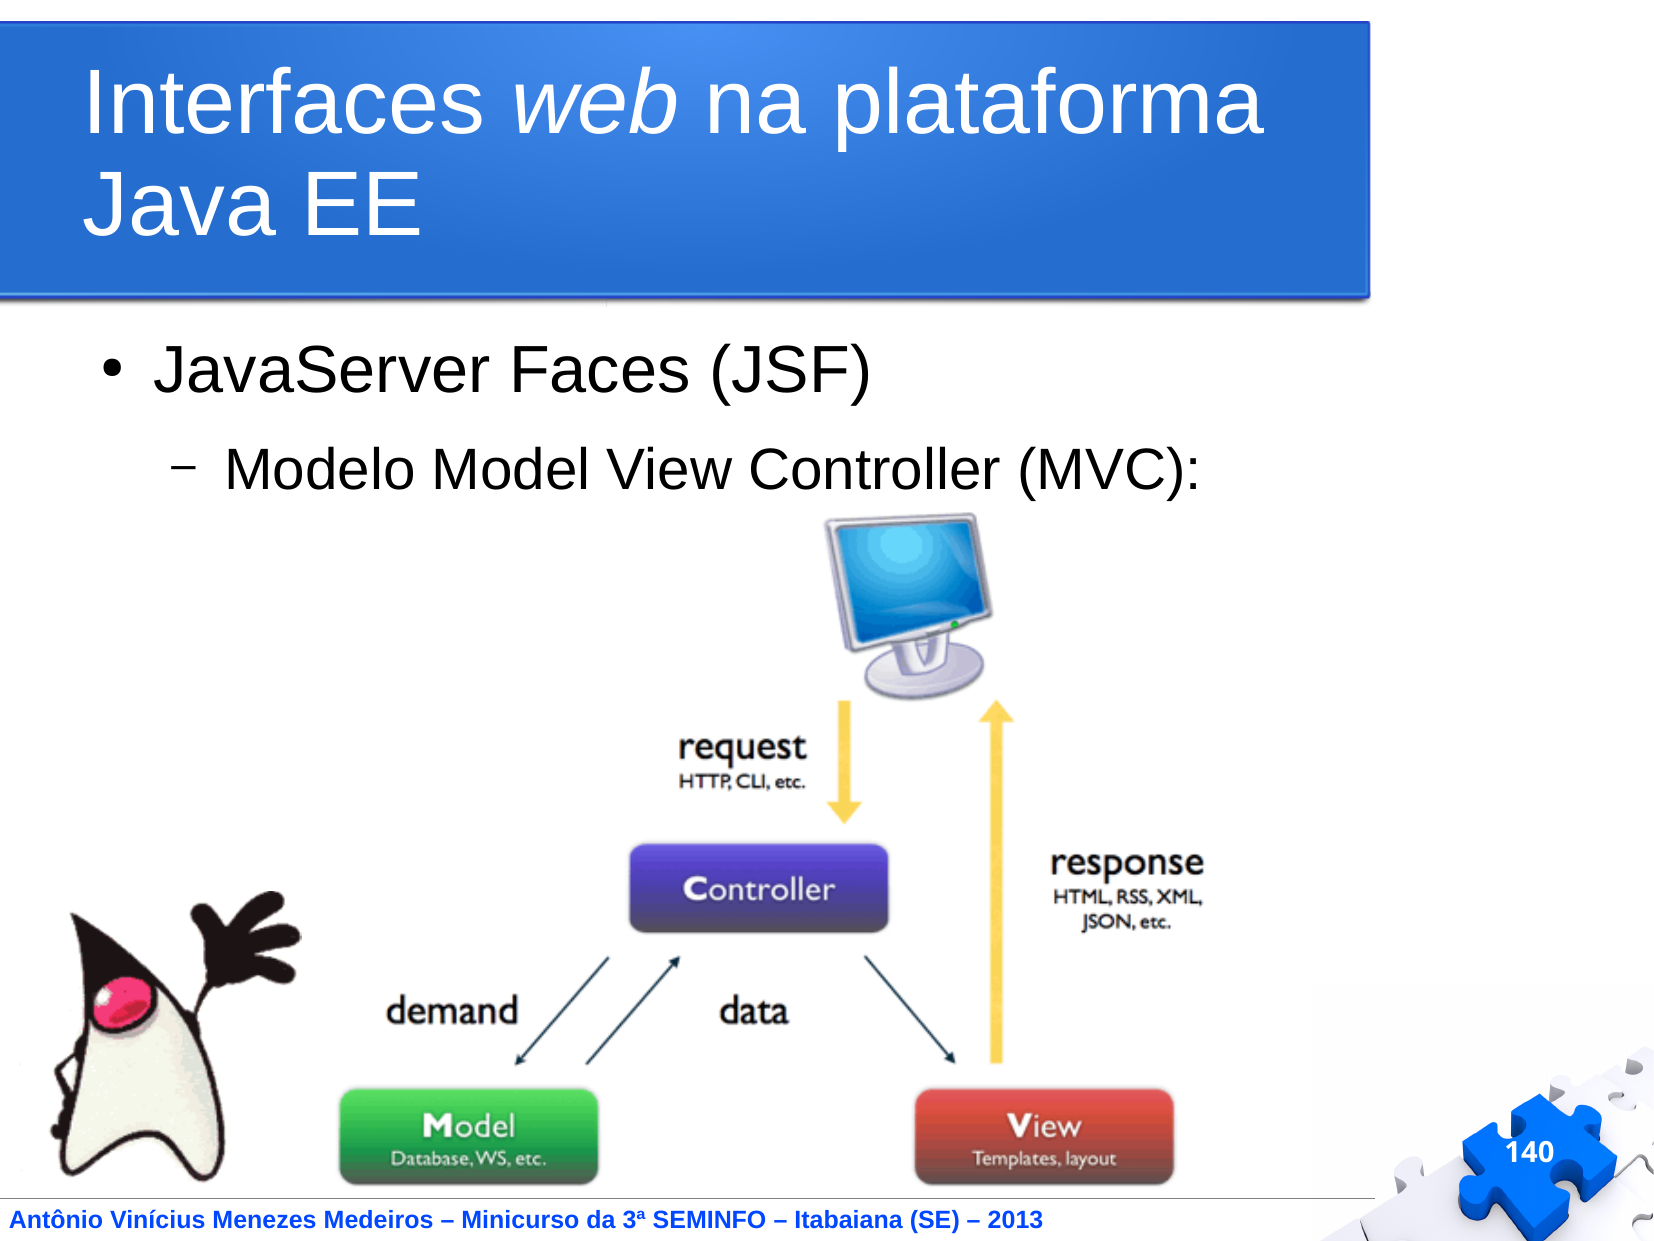

# Interfaces web na plataforma Java EE
JavaServer Faces (JSF)
Modelo Model View Controller (MVC):
140